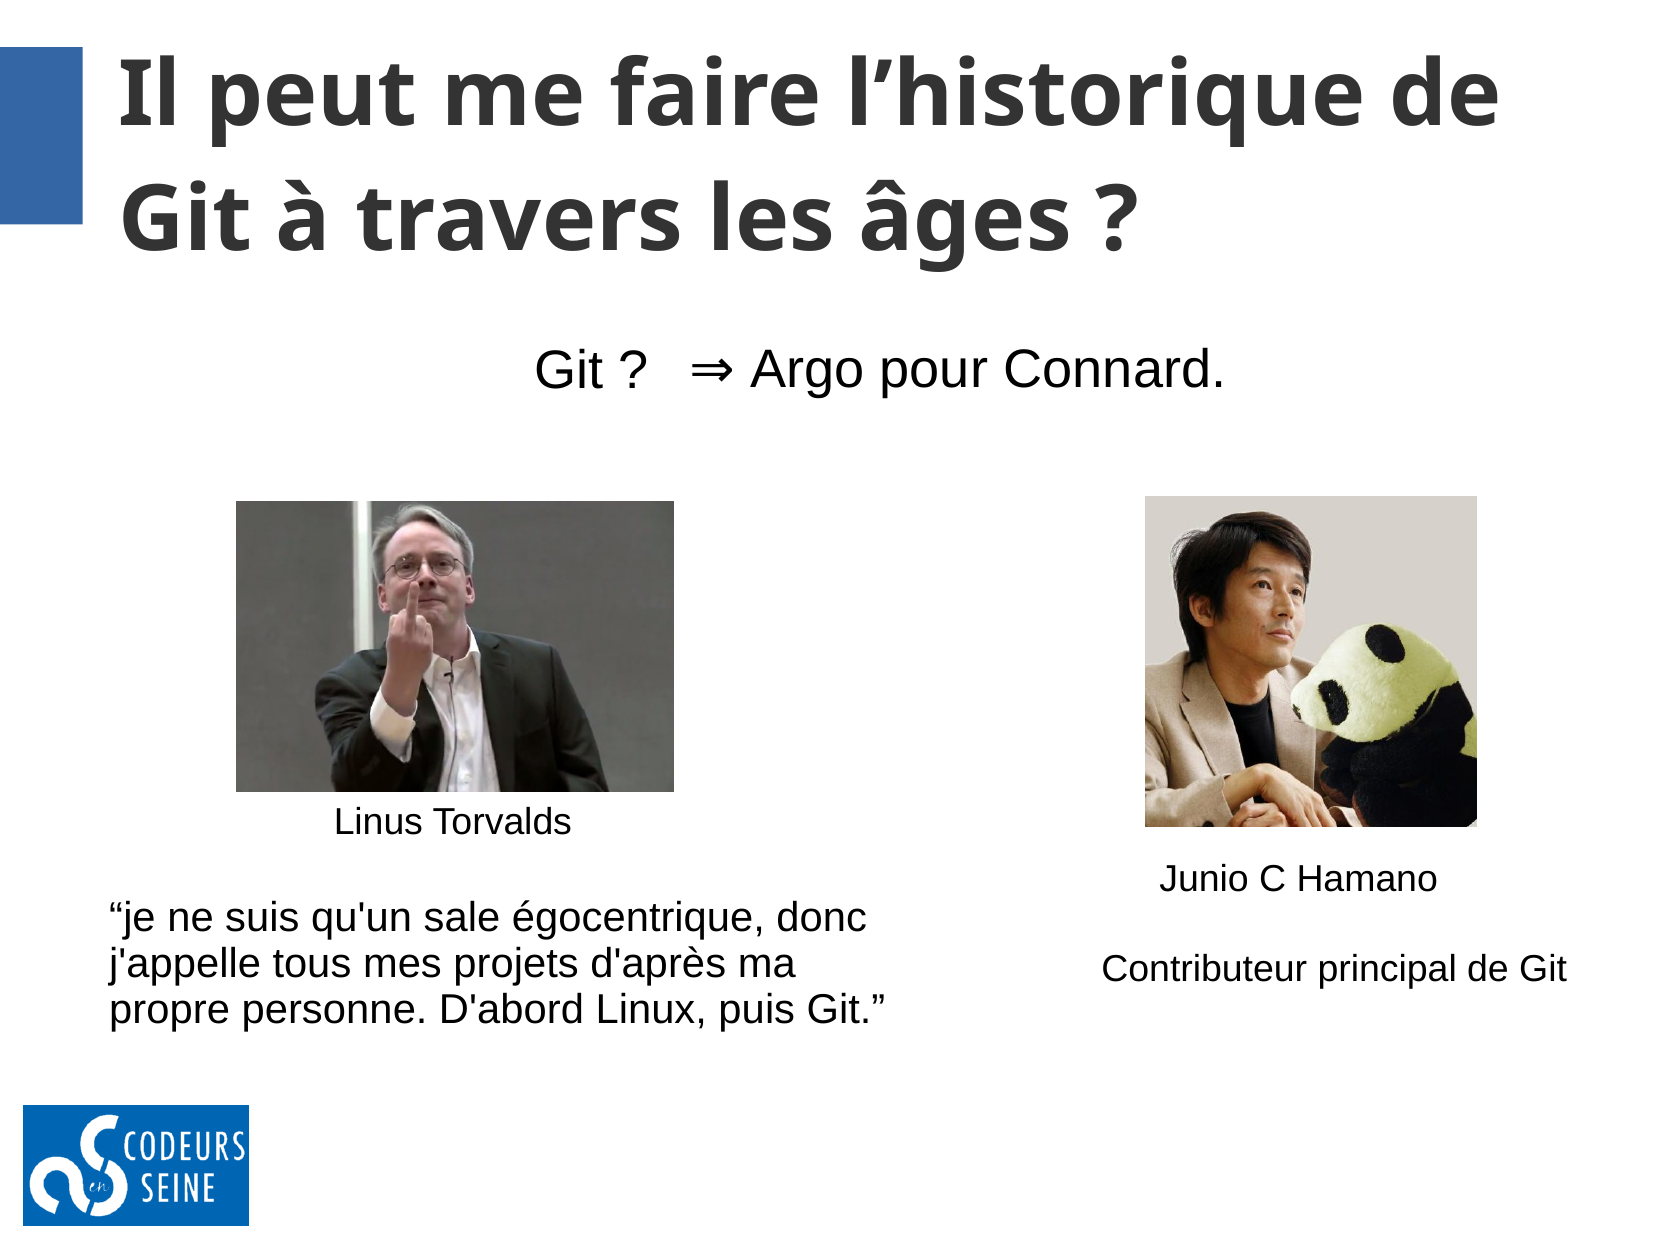

# Il peut me faire l’historique de Git à travers les âges ?
⇒ Argo pour Connard.
Git ?
Linus Torvalds
Junio C Hamano
“je ne suis qu'un sale égocentrique, donc j'appelle tous mes projets d'après ma propre personne. D'abord Linux, puis Git.”
Contributeur principal de Git